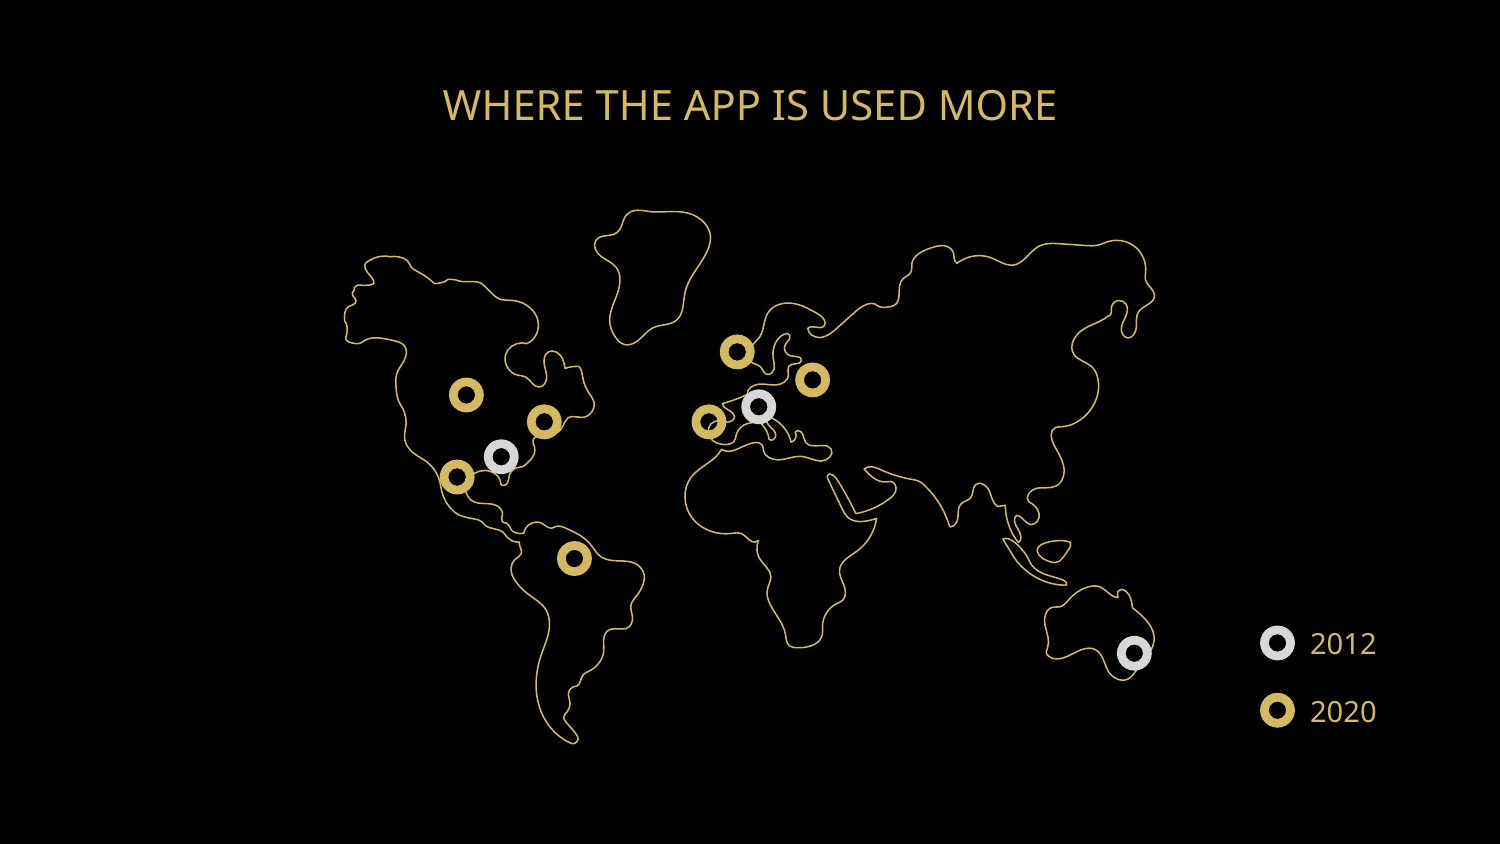

# WHERE THE APP IS USED MORE
2012
2020